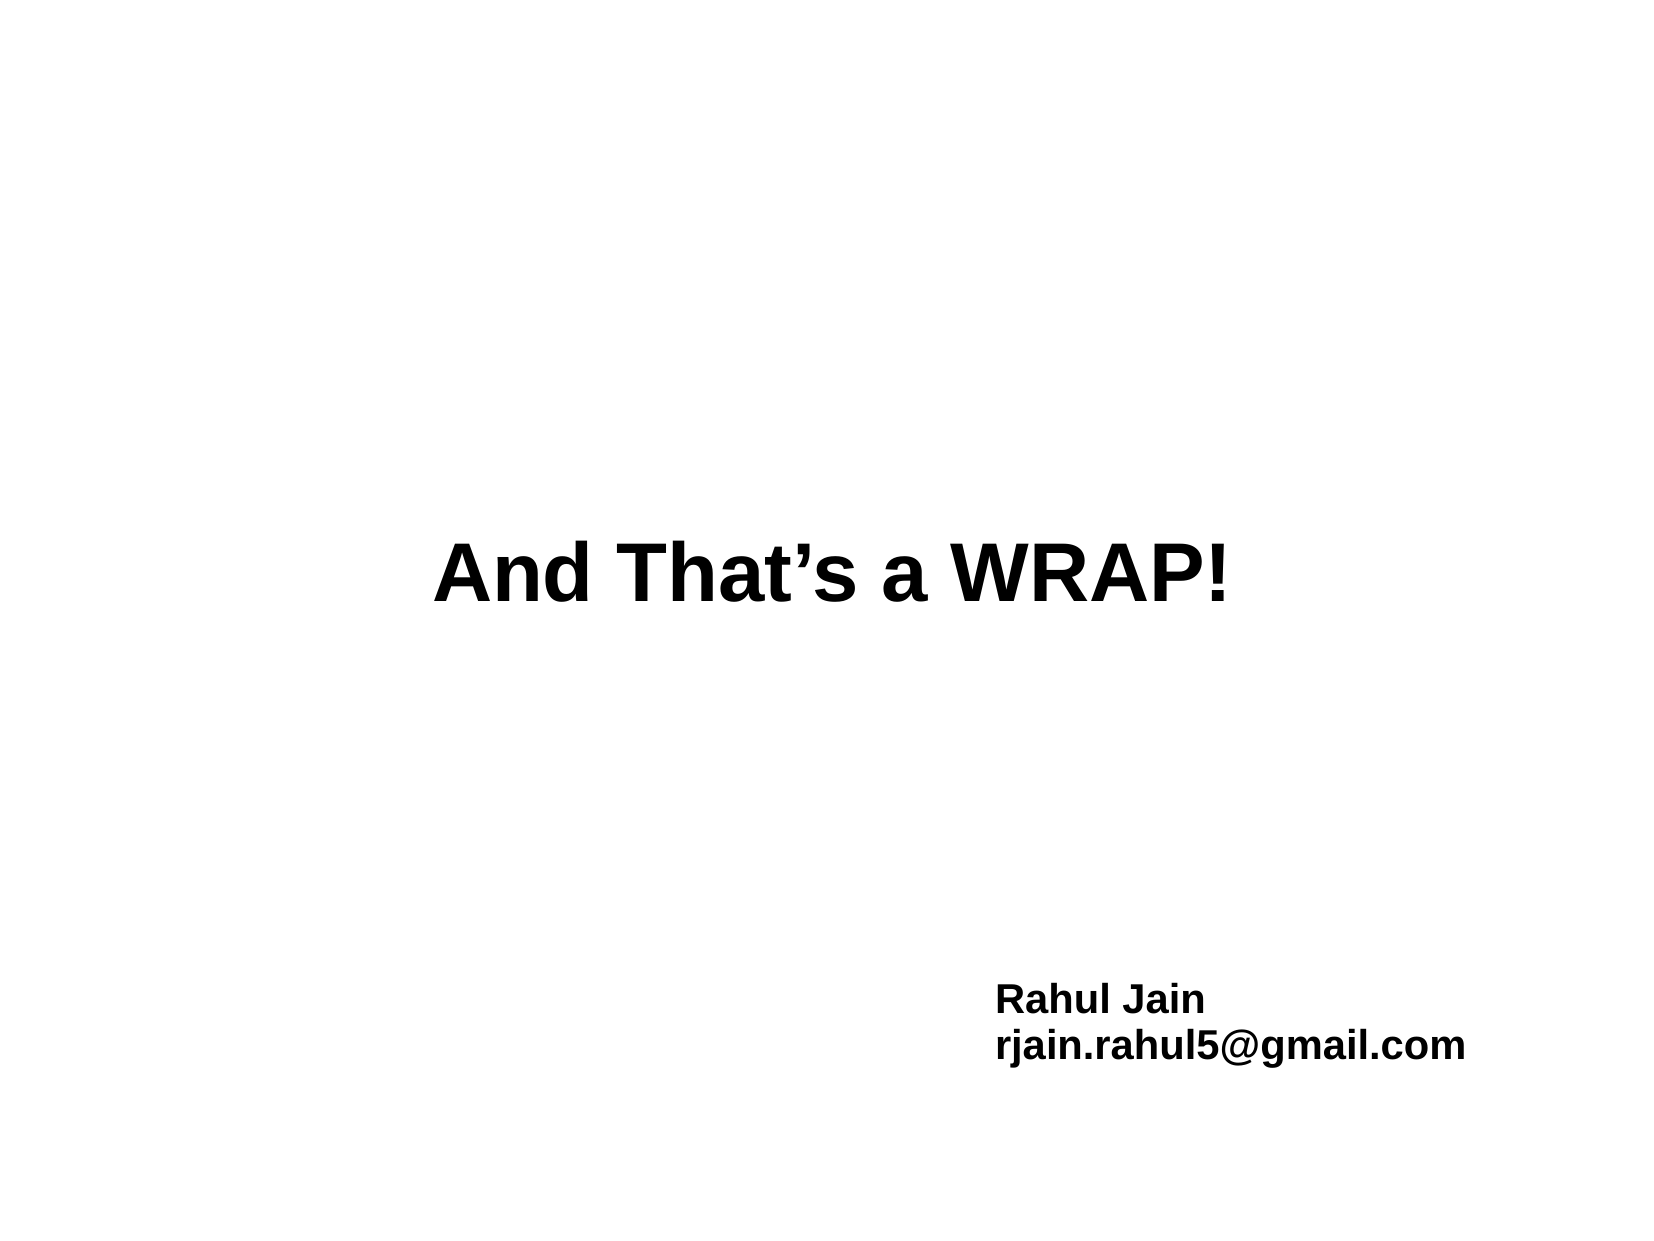

# And That’s a WRAP!
Rahul Jain
rjain.rahul5@gmail.com